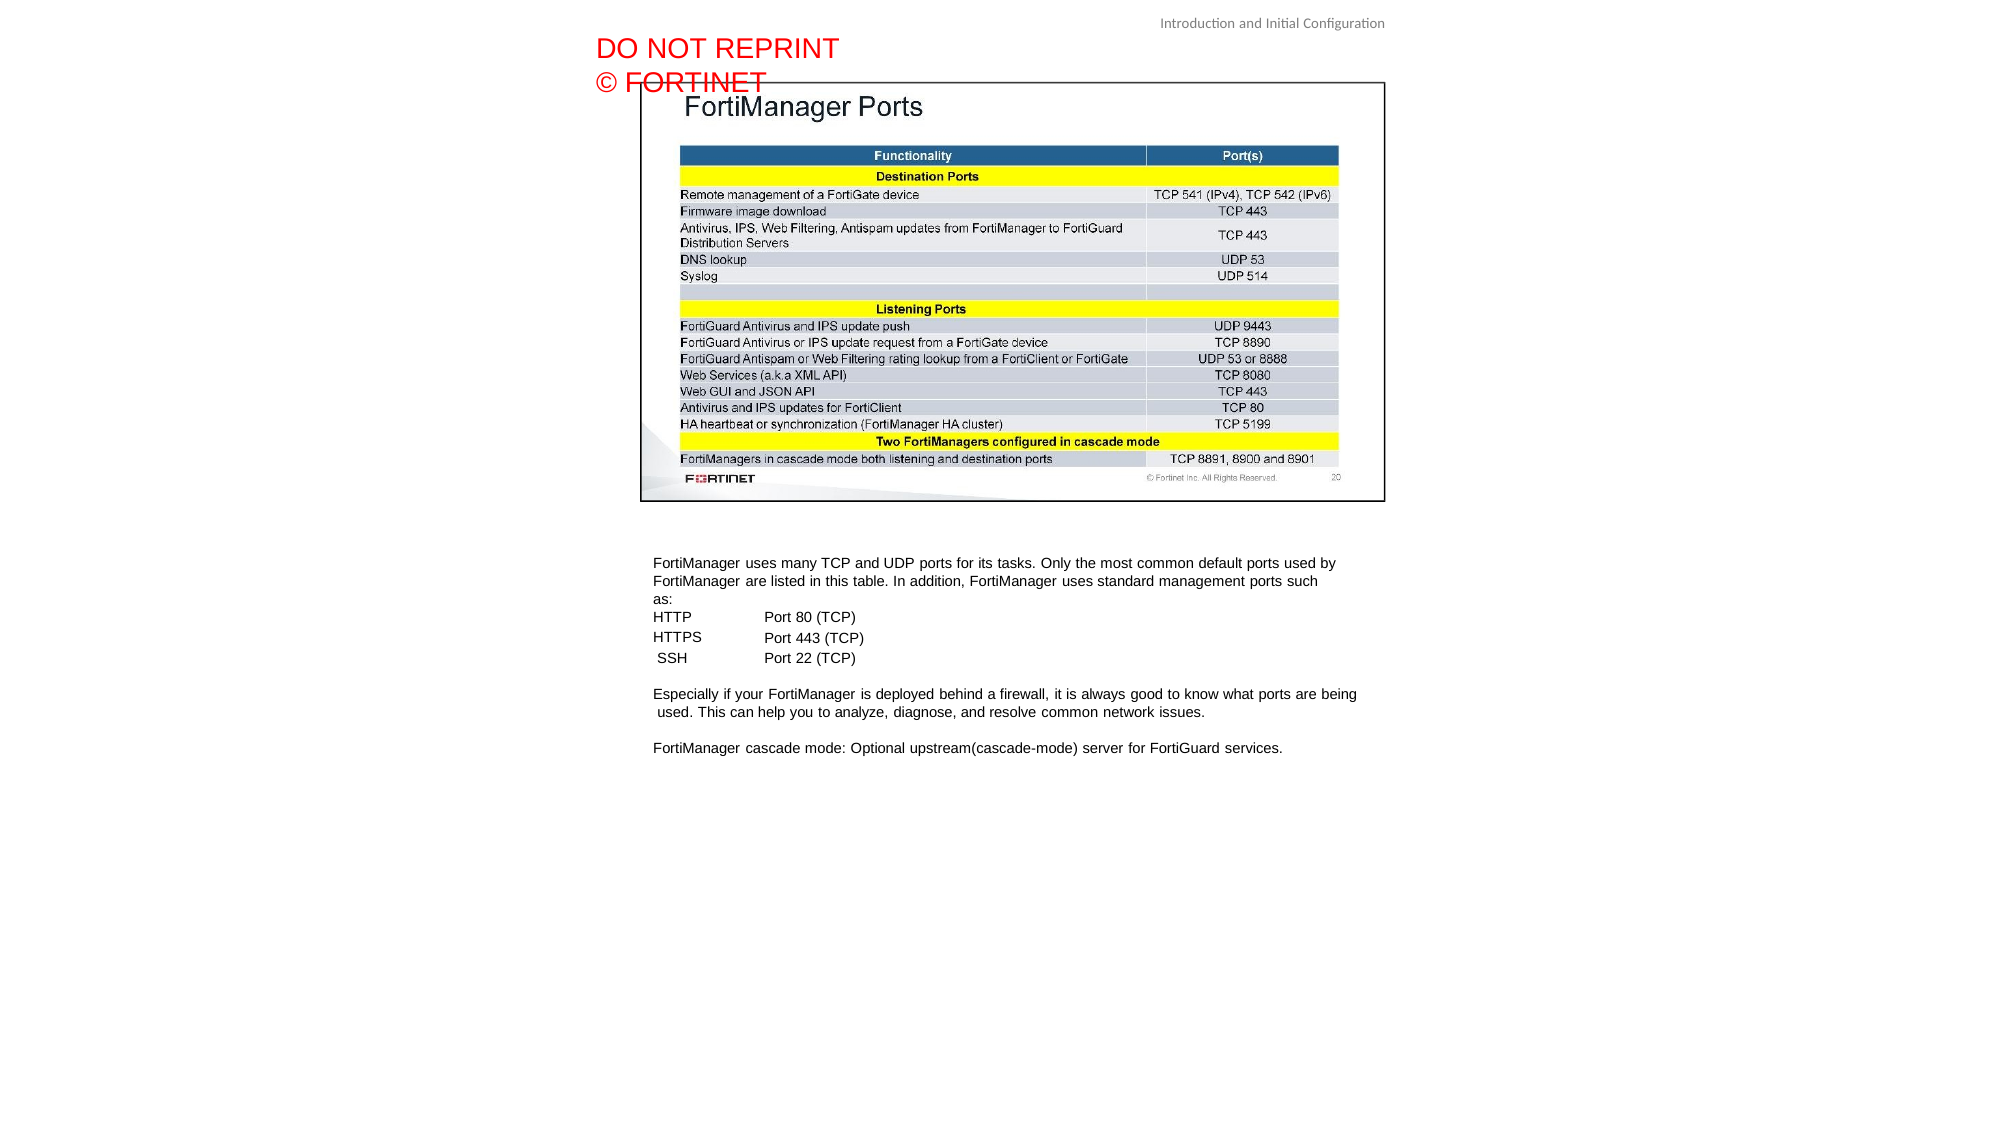

Introduction and Initial Configuration
DO NOT REPRINT
© FORTINET
FortiManager uses many TCP and UDP ports for its tasks. Only the most common default ports used by FortiManager are listed in this table. In addition, FortiManager uses standard management ports such as:
HTTP HTTPS SSH
Port 80 (TCP)
Port 443 (TCP)
Port 22 (TCP)
Especially if your FortiManager is deployed behind a firewall, it is always good to know what ports are being used. This can help you to analyze, diagnose, and resolve common network issues.
FortiManager cascade mode: Optional upstream(cascade-mode) server for FortiGuard services.
FortiManager 6.2 Study Guide
1